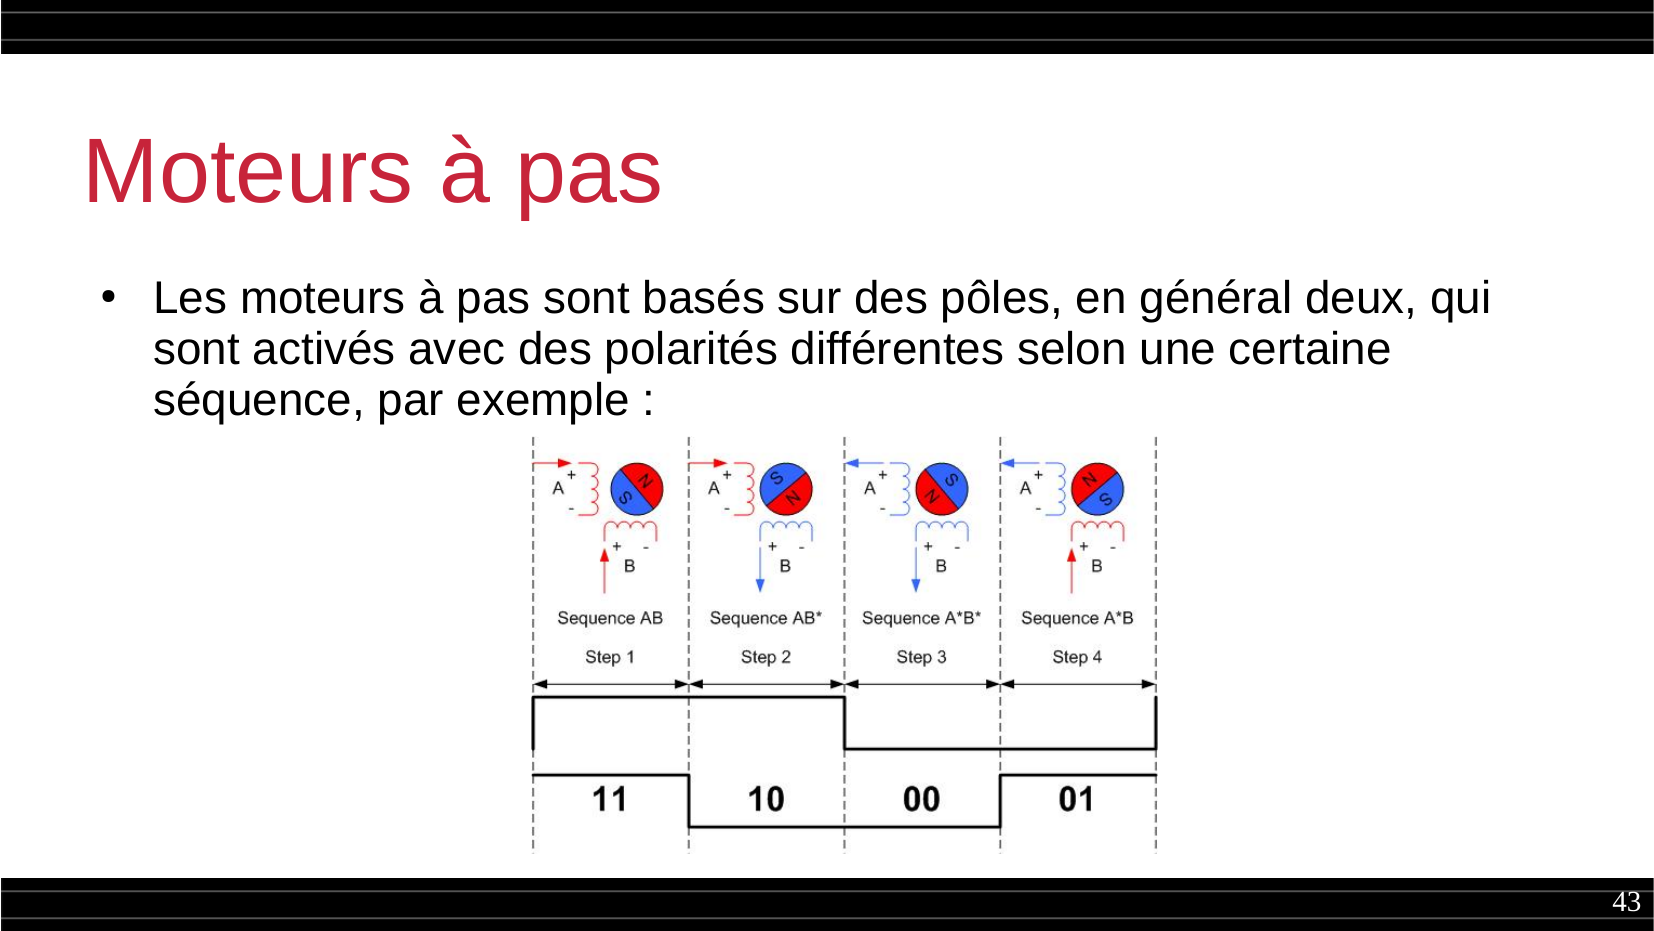

# Moteurs à pas
Les moteurs à pas sont basés sur des pôles, en général deux, qui sont activés avec des polarités différentes selon une certaine séquence, par exemple :